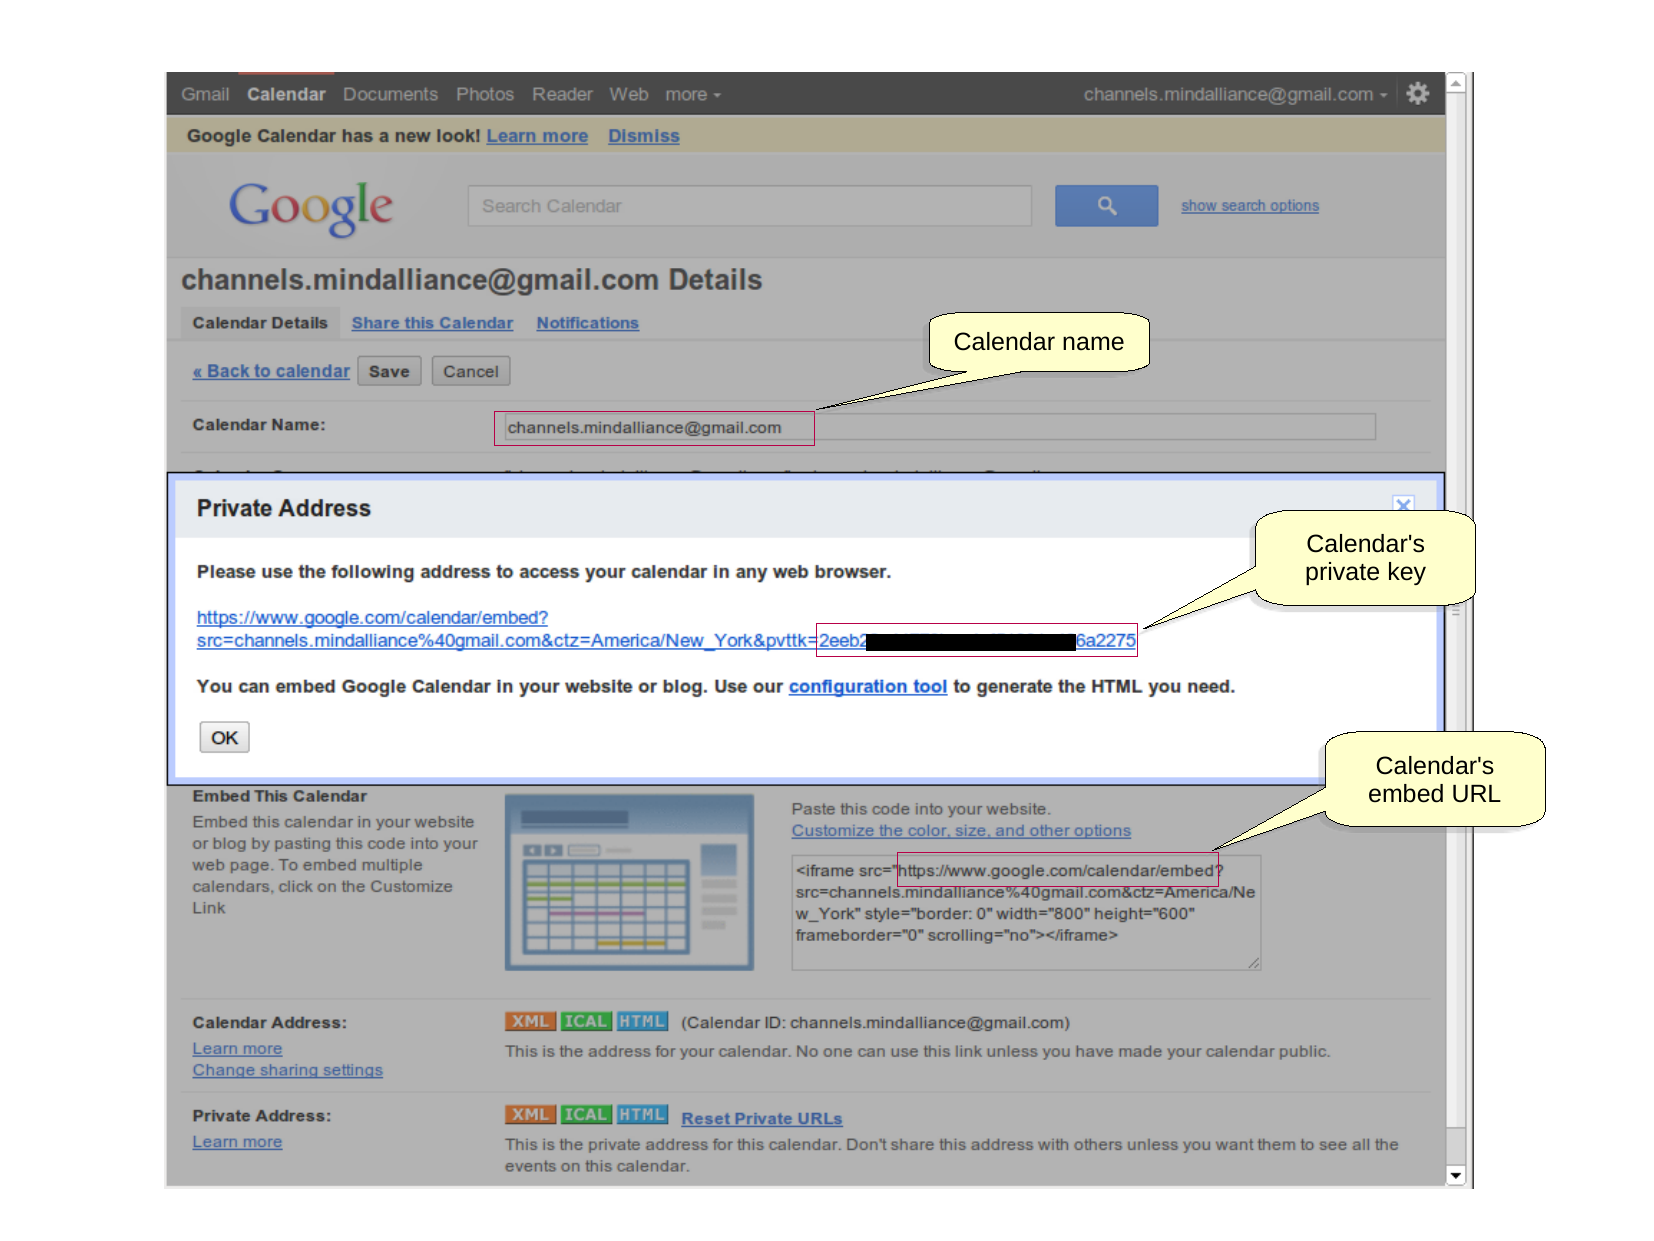

Calendar name
Calendar's private key
Calendar's embed URL